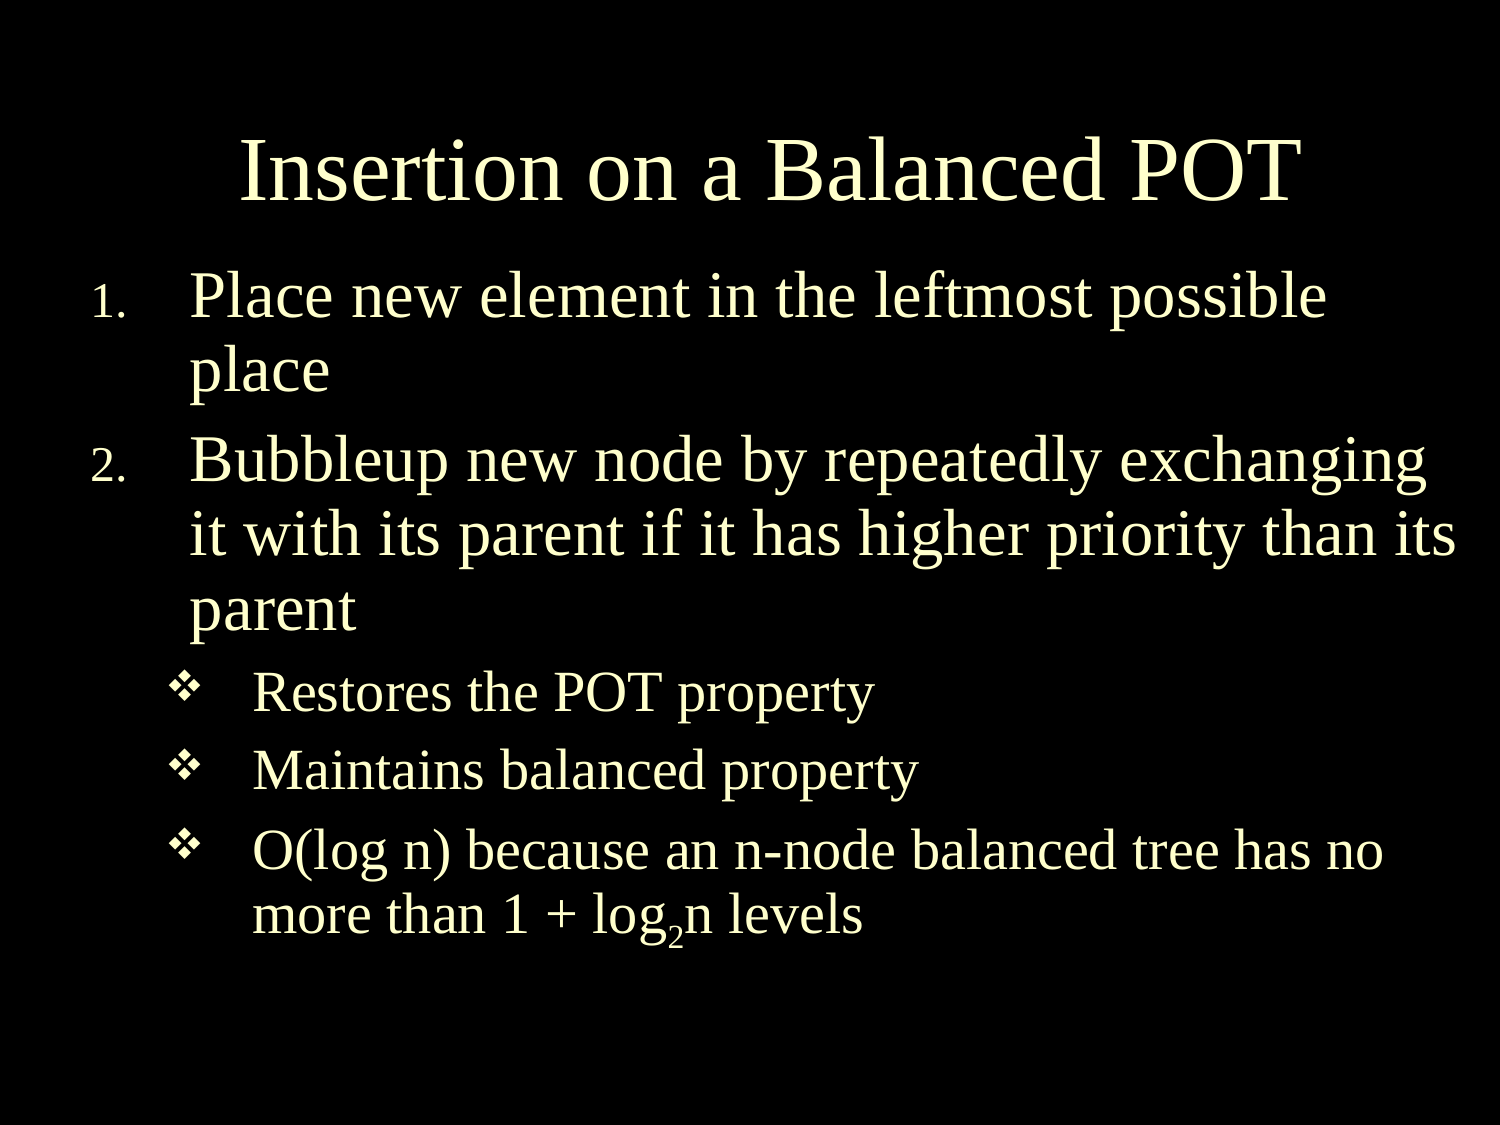

# Insertion on a Balanced POT
Place new element in the leftmost possible place
Bubbleup new node by repeatedly exchanging it with its parent if it has higher priority than its parent
Restores the POT property
Maintains balanced property
O(log n) because an n-node balanced tree has no more than 1 + log2n levels